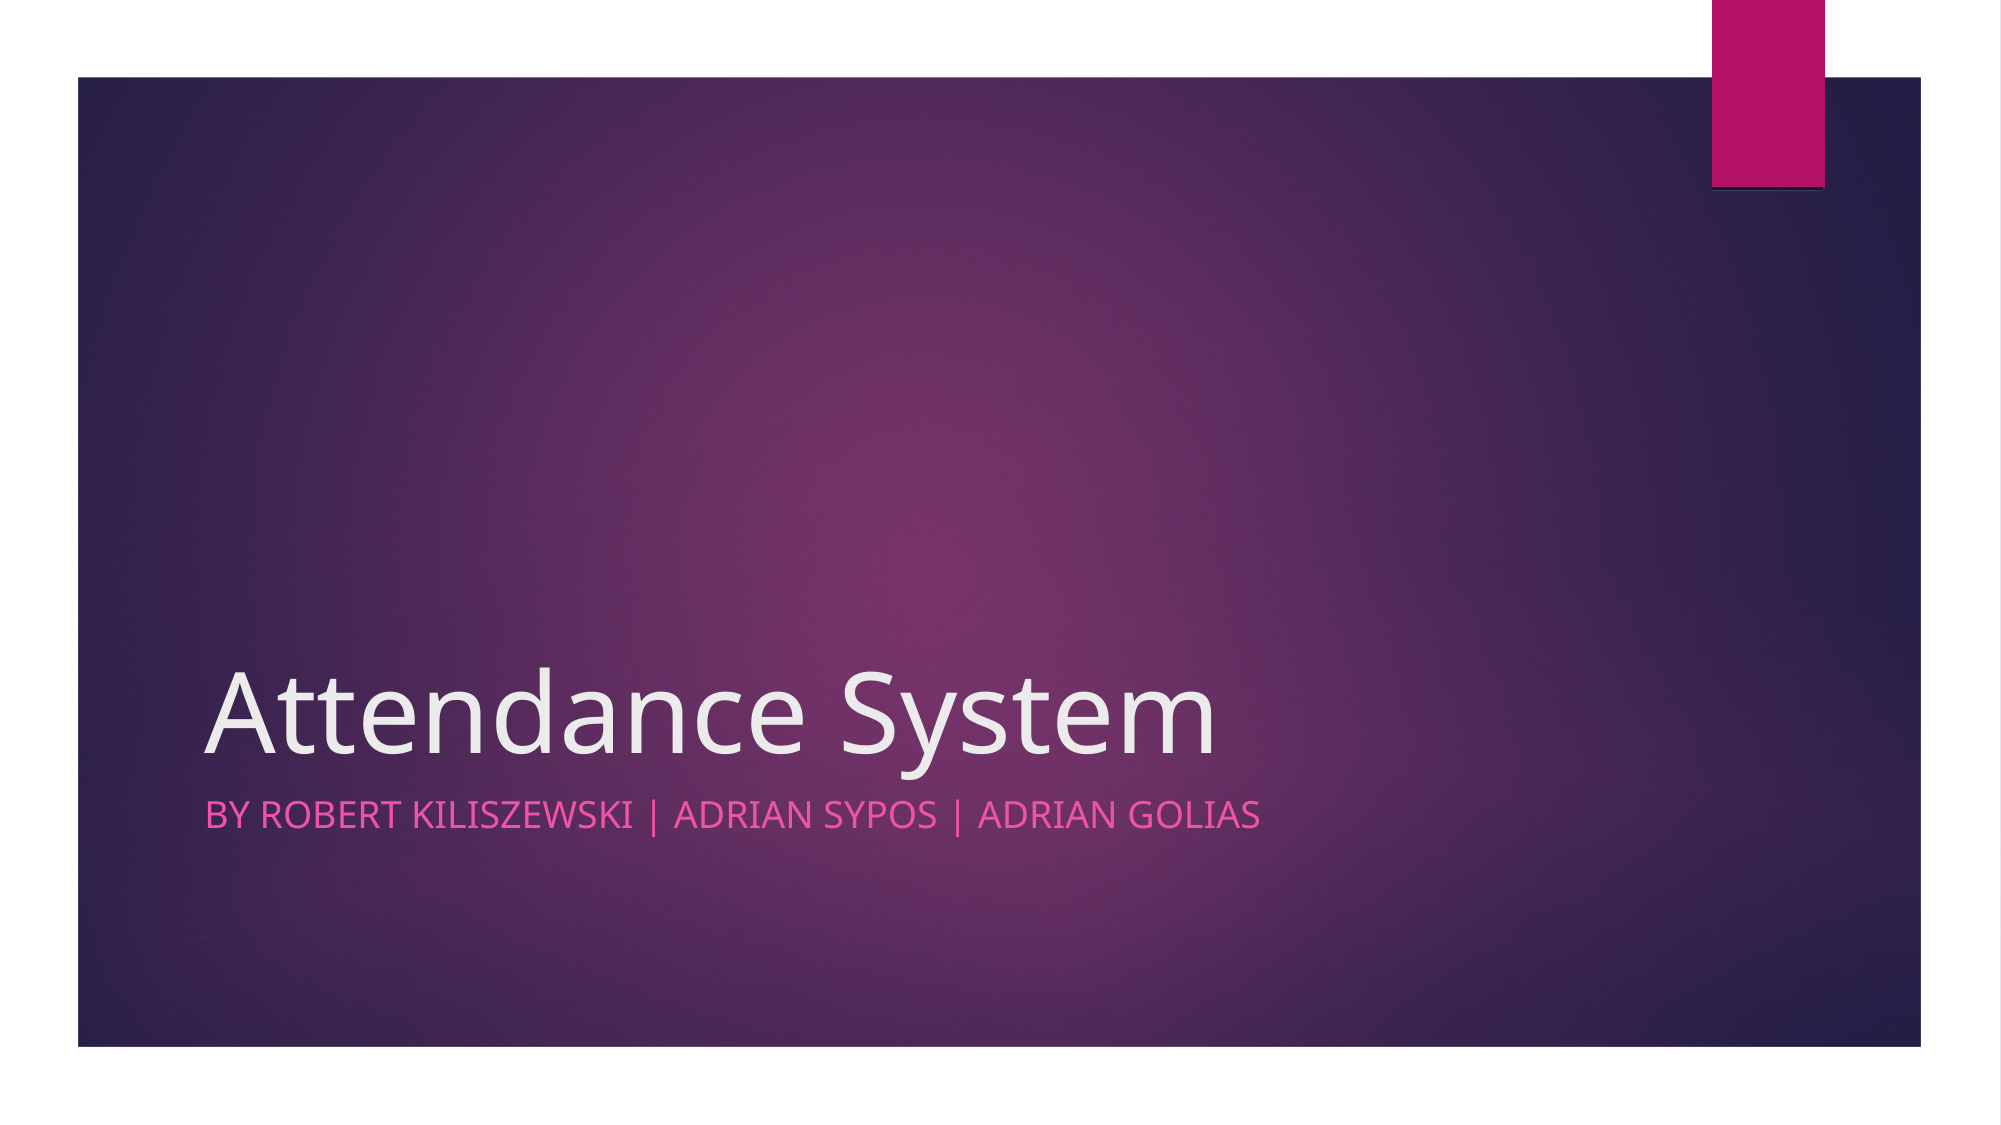

# Attendance System
By Robert Kiliszewski | Adrian Sypos | Adrian Golias